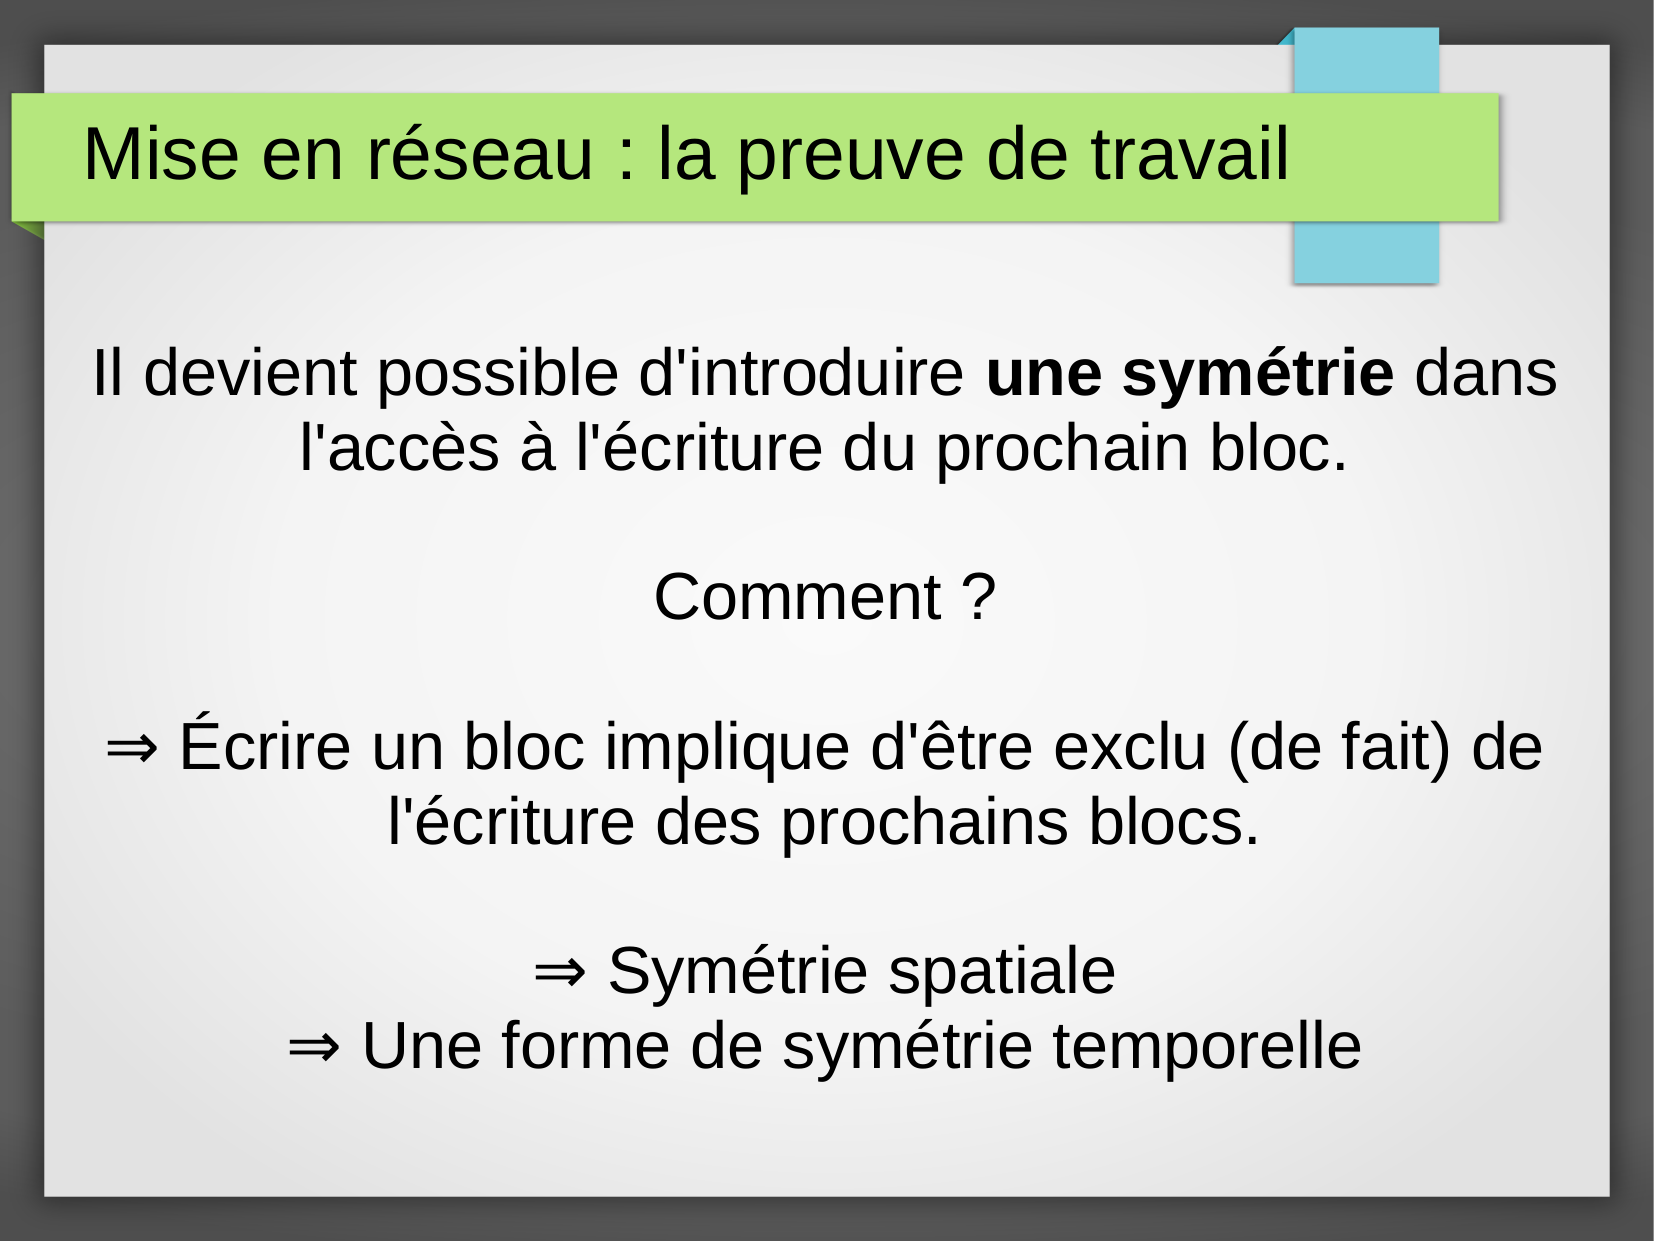

# Mise en réseau : la preuve de travail
Il devient possible d'introduire une symétrie dans l'accès à l'écriture du prochain bloc.
Comment ?
⇒ Écrire un bloc implique d'être exclu (de fait) de l'écriture des prochains blocs.
⇒ Symétrie spatiale
⇒ Une forme de symétrie temporelle